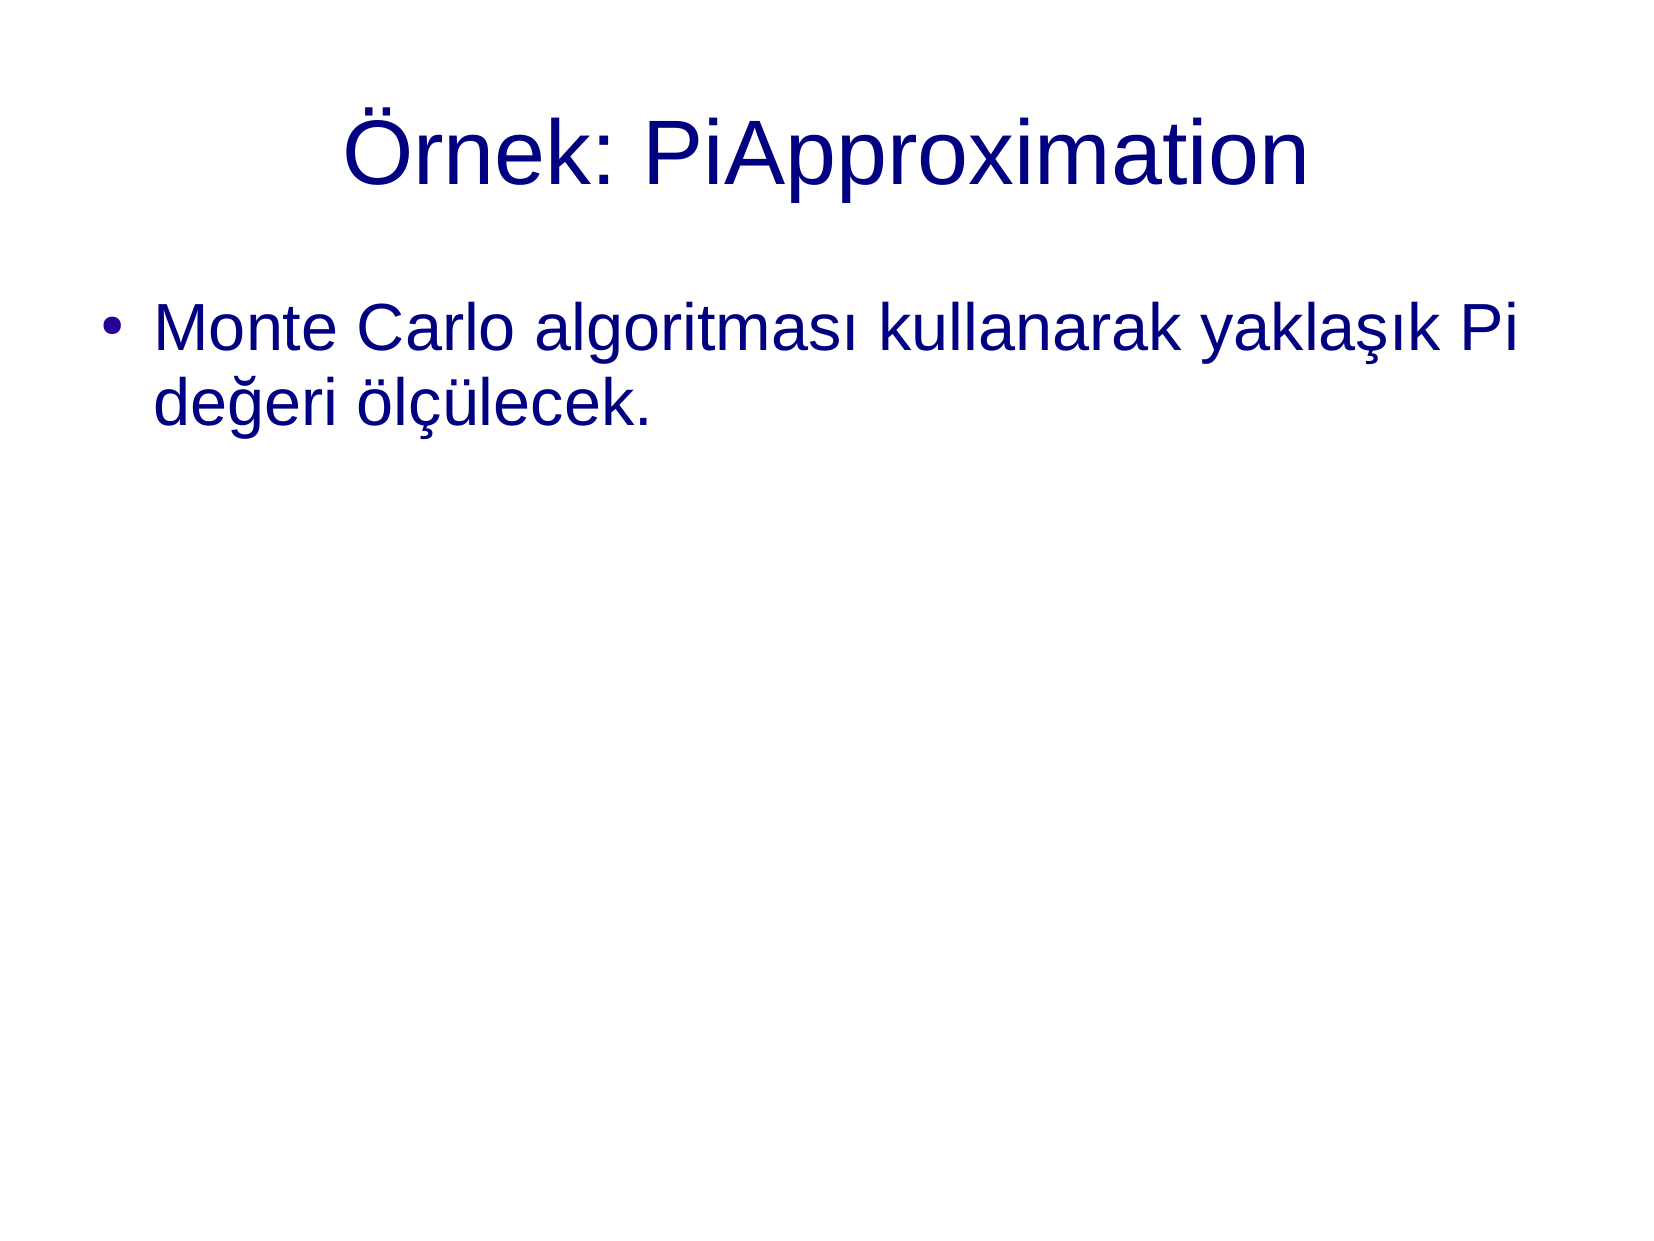

# Örnek: PiApproximation
Monte Carlo algoritması kullanarak yaklaşık Pi değeri ölçülecek.